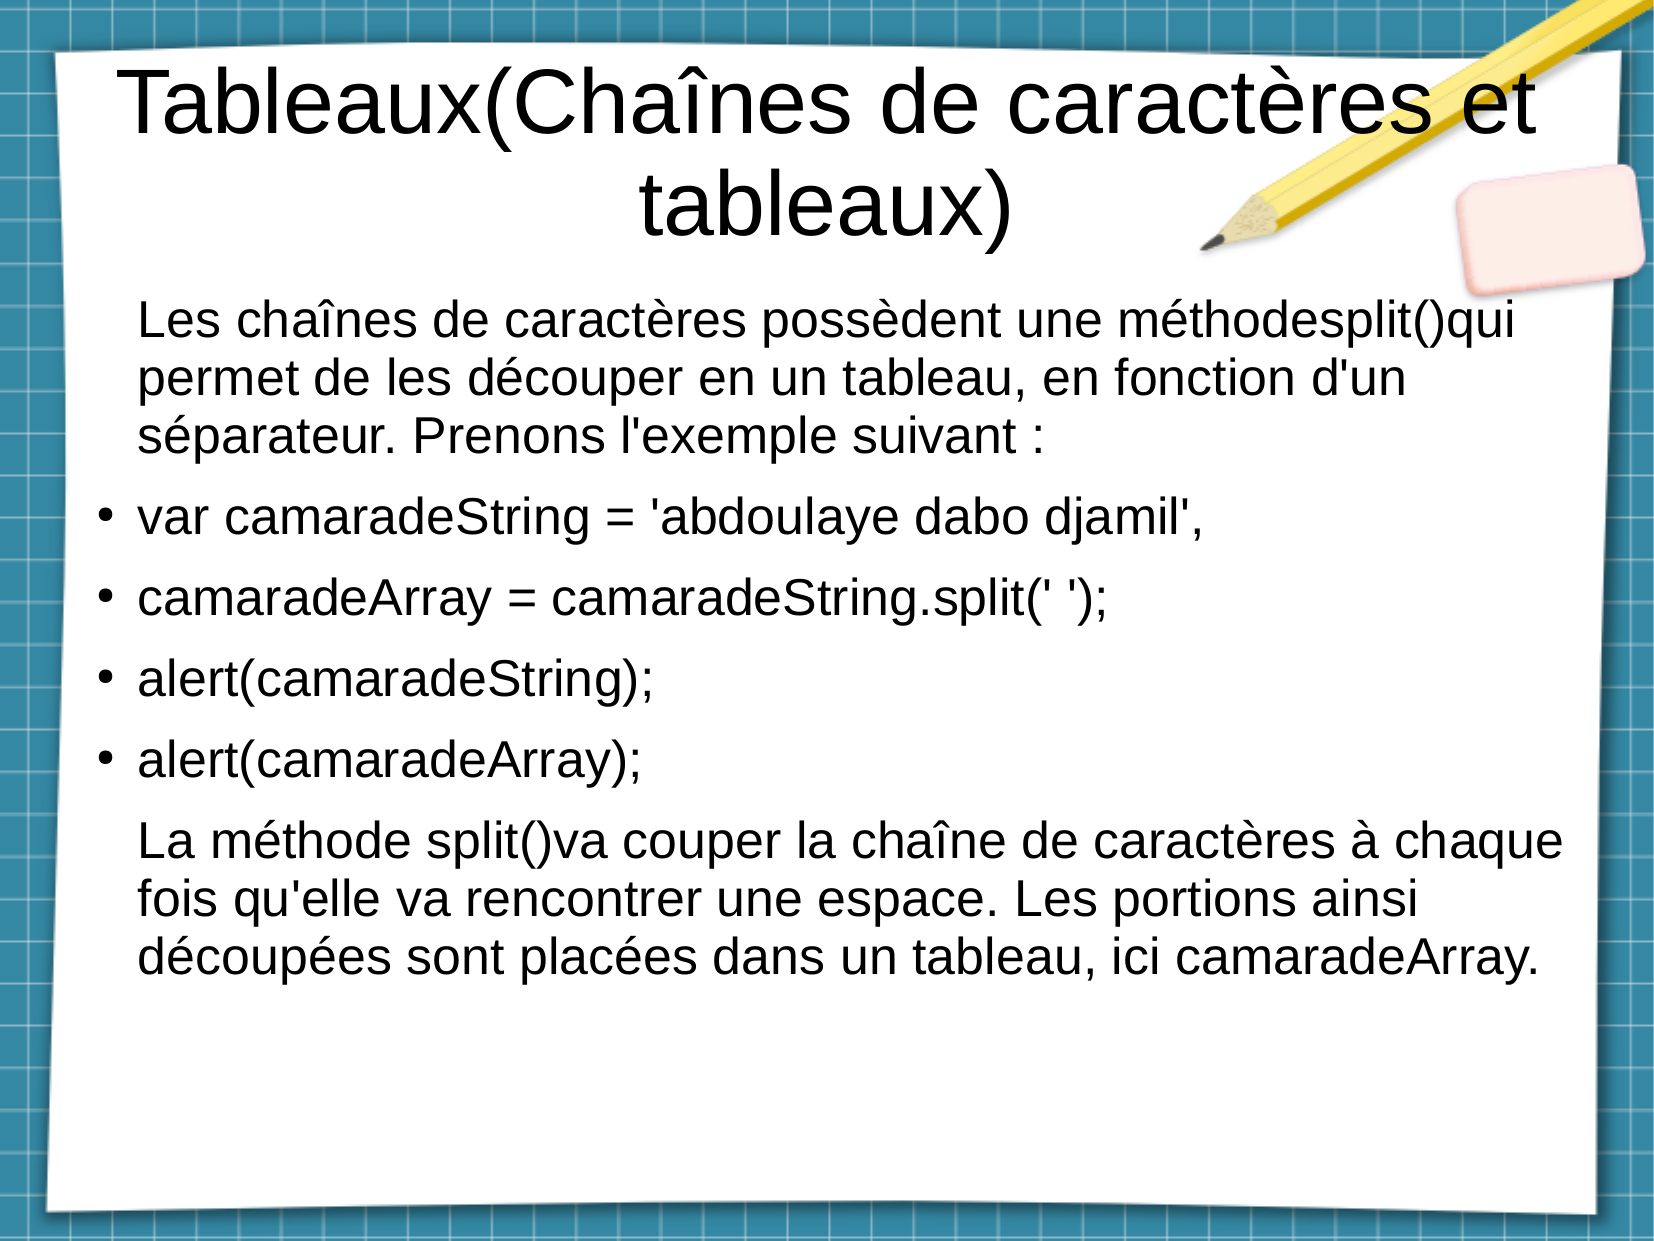

# Tableaux(Chaînes de caractères et tableaux)
Les chaînes de caractères possèdent une méthodesplit()qui permet de les découper en un tableau, en fonction d'un séparateur. Prenons l'exemple suivant :
var camaradeString = 'abdoulaye dabo djamil',
camaradeArray = camaradeString.split(' ');
alert(camaradeString);
alert(camaradeArray);
La méthode split()va couper la chaîne de caractères à chaque fois qu'elle va rencontrer une espace. Les portions ainsi découpées sont placées dans un tableau, ici camaradeArray.